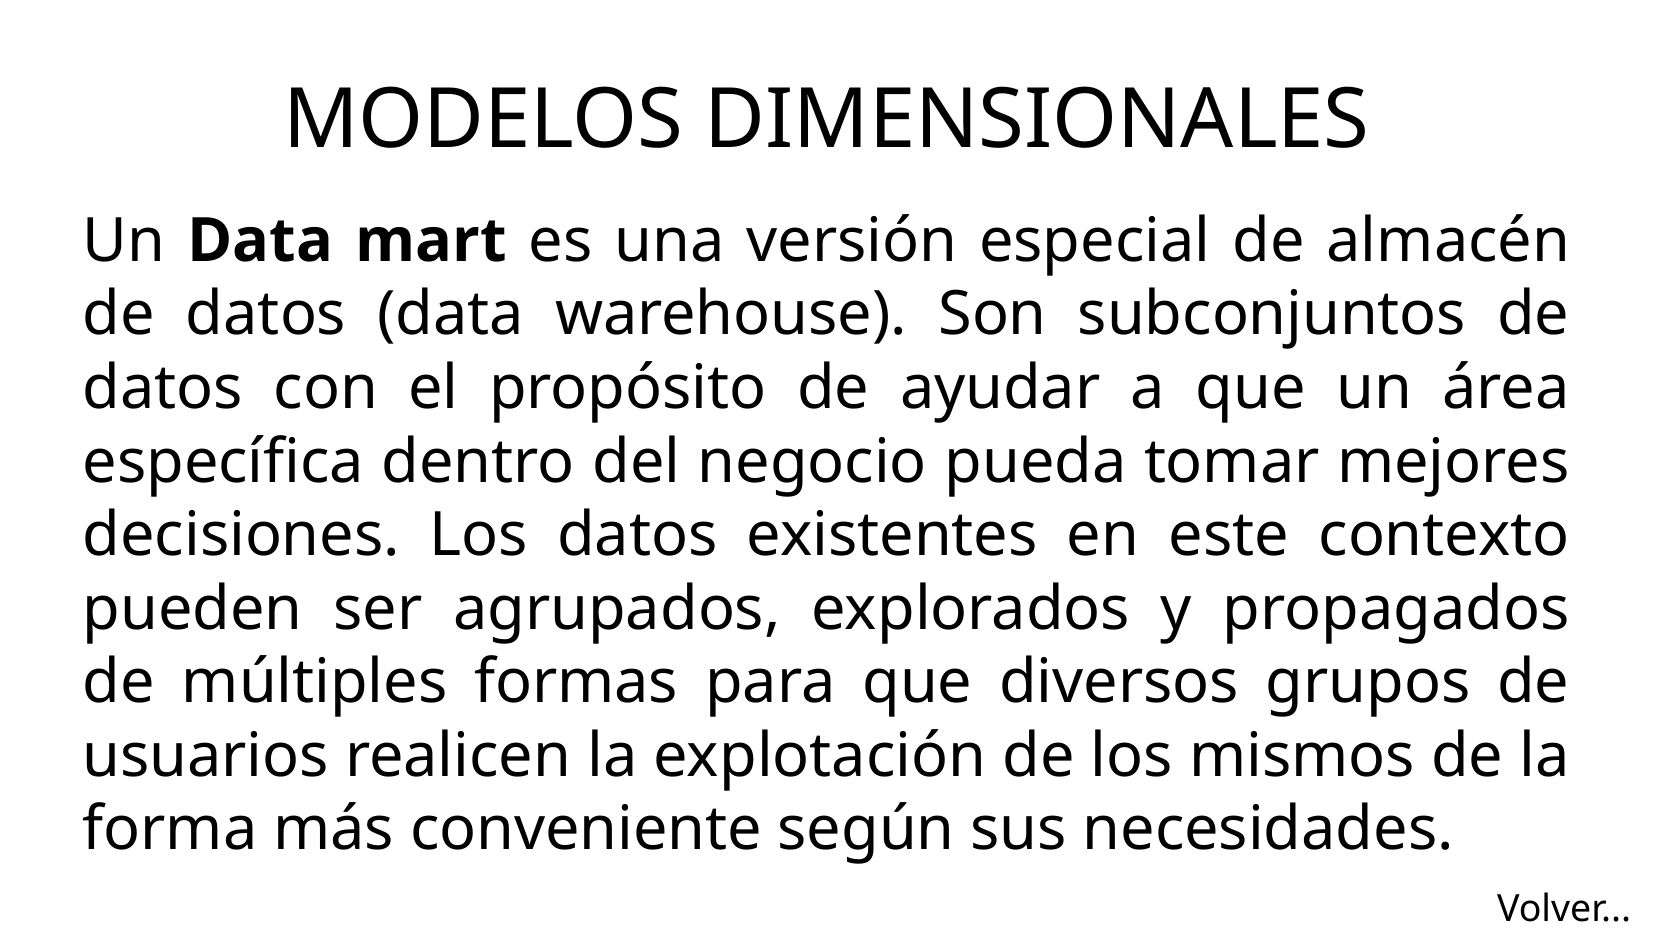

# MODELOS DIMENSIONALES
Un Data mart es una versión especial de almacén de datos (data warehouse). Son subconjuntos de datos con el propósito de ayudar a que un área específica dentro del negocio pueda tomar mejores decisiones. Los datos existentes en este contexto pueden ser agrupados, explorados y propagados de múltiples formas para que diversos grupos de usuarios realicen la explotación de los mismos de la forma más conveniente según sus necesidades.
Volver...